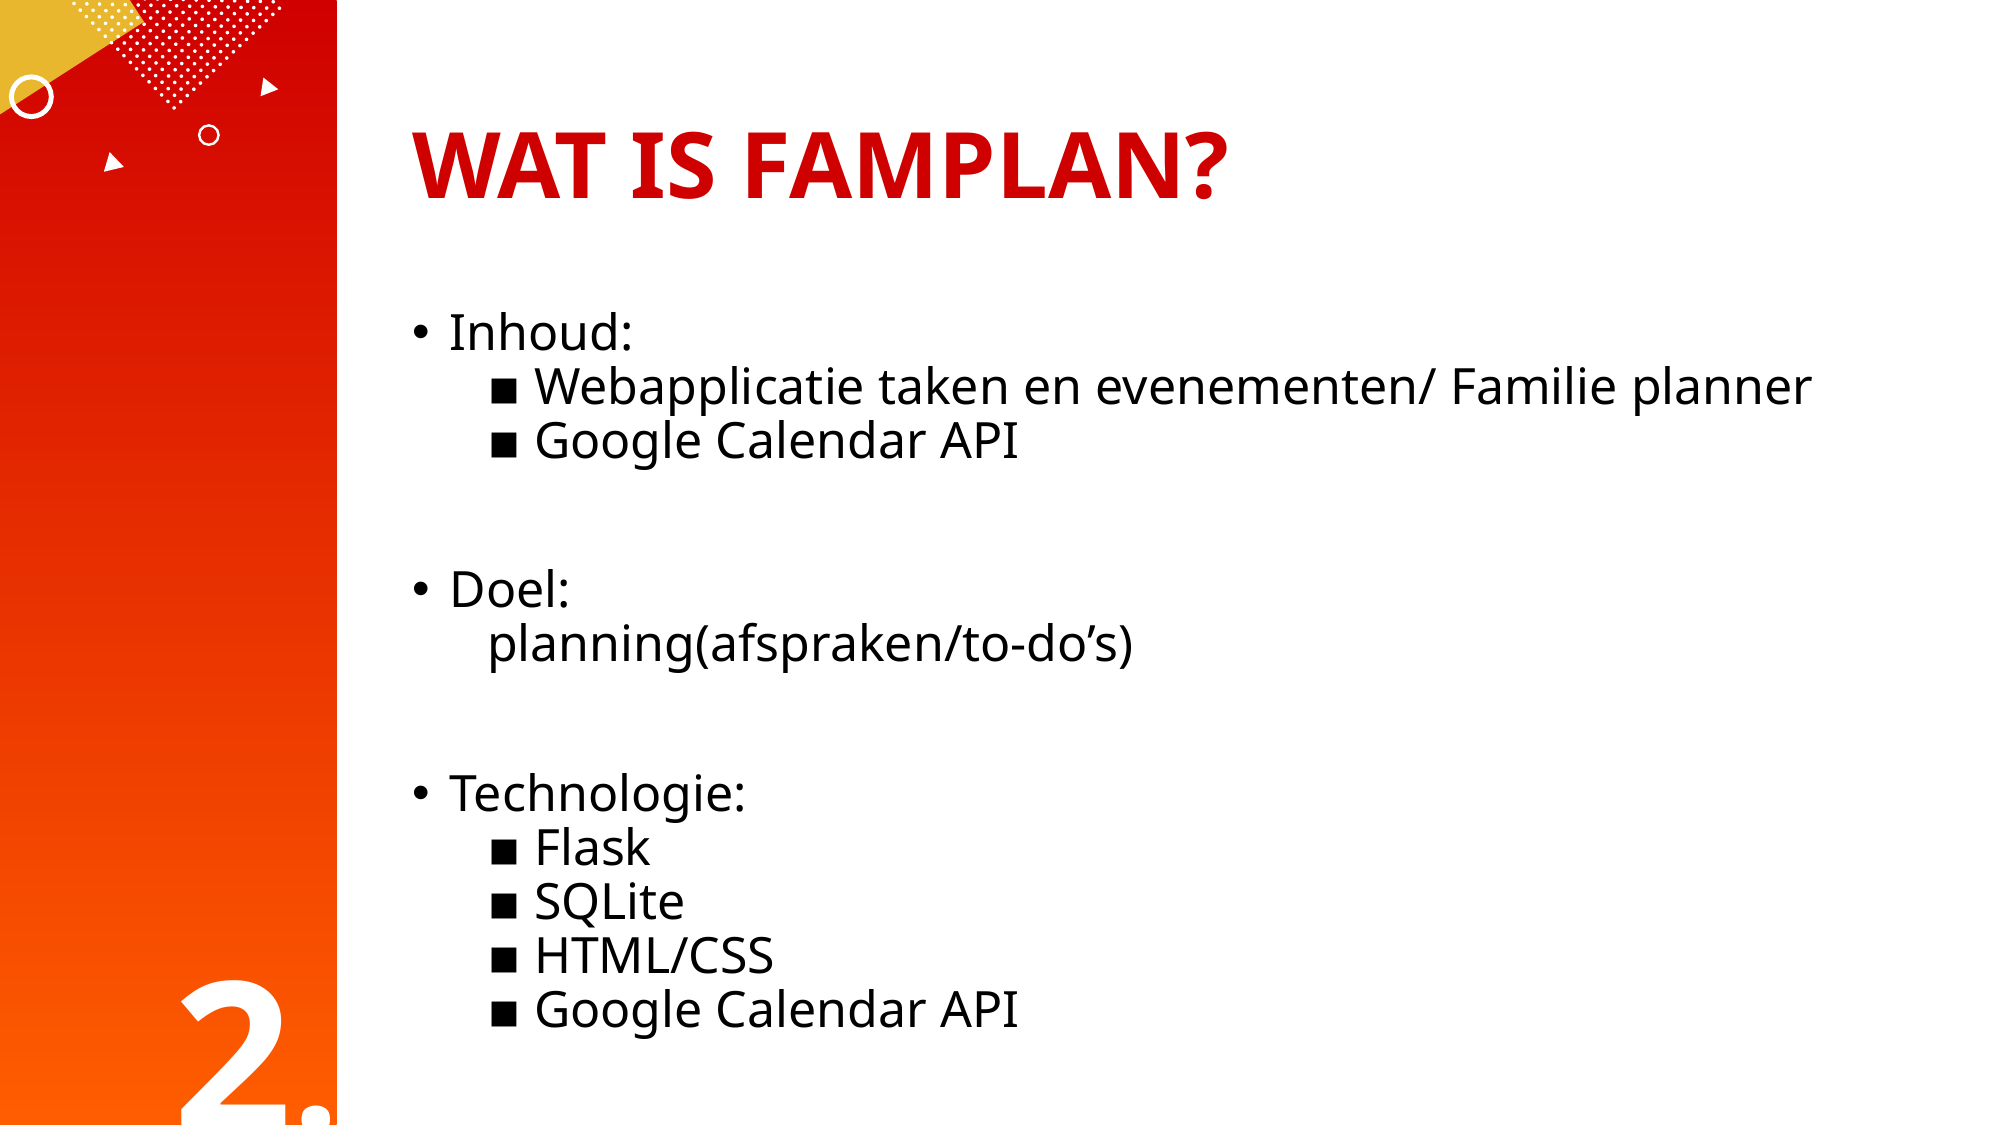

# WAT IS FAMPLAN?
Inhoud:
▪ Webapplicatie taken en evenementen/ Familie planner
▪ Google Calendar API
Doel:
planning(afspraken/to-do’s)
Technologie:
▪ Flask
▪ SQLite
▪ HTML/CSS
▪ Google Calendar API
2.